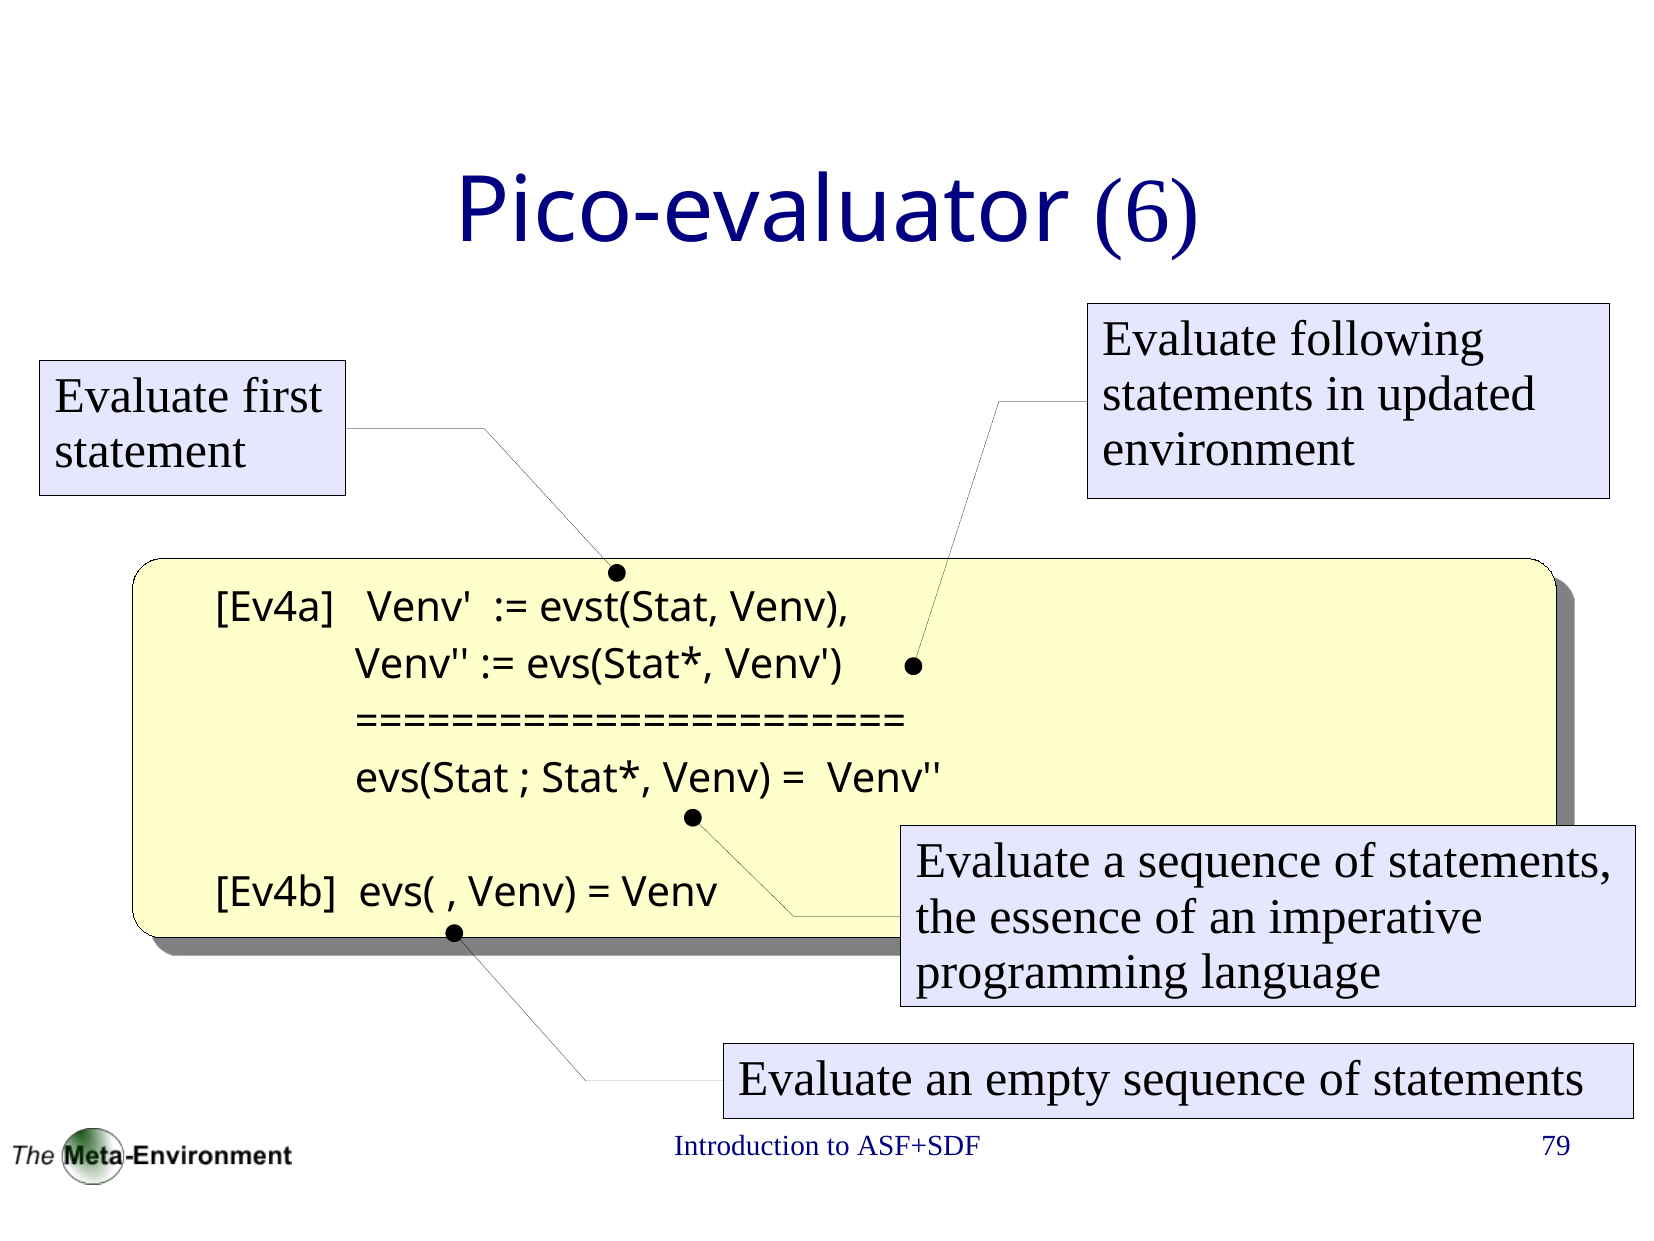

# Pico-evaluator (6)
[Ev4a] Venv' := evst(Stat, Venv),
 Venv'' := evs(Stat*, Venv')
 =======================
 evs(Stat ; Stat*, Venv) = Venv''
[Ev4b] evs( , Venv) = Venv
79